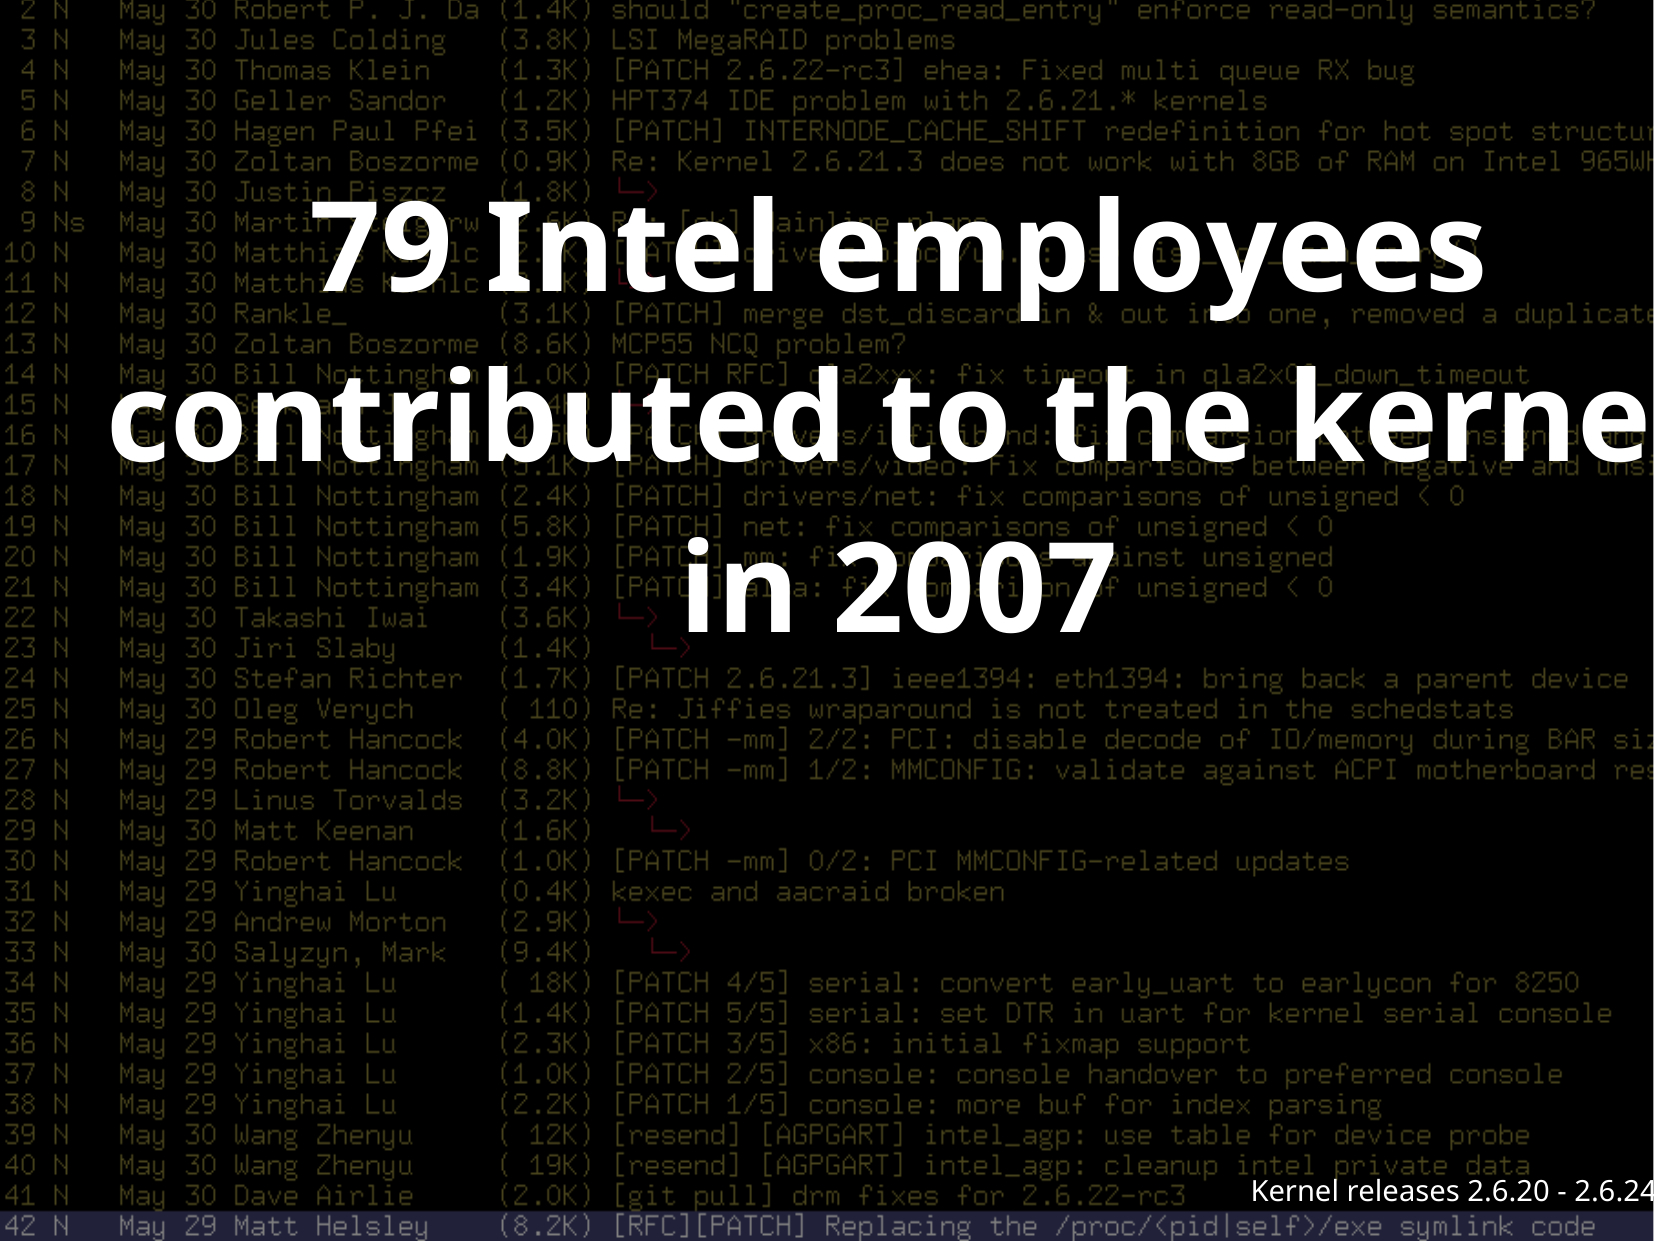

79 Intel employees
contributed to the kernel
in 2007
Kernel releases 2.6.20 - 2.6.24